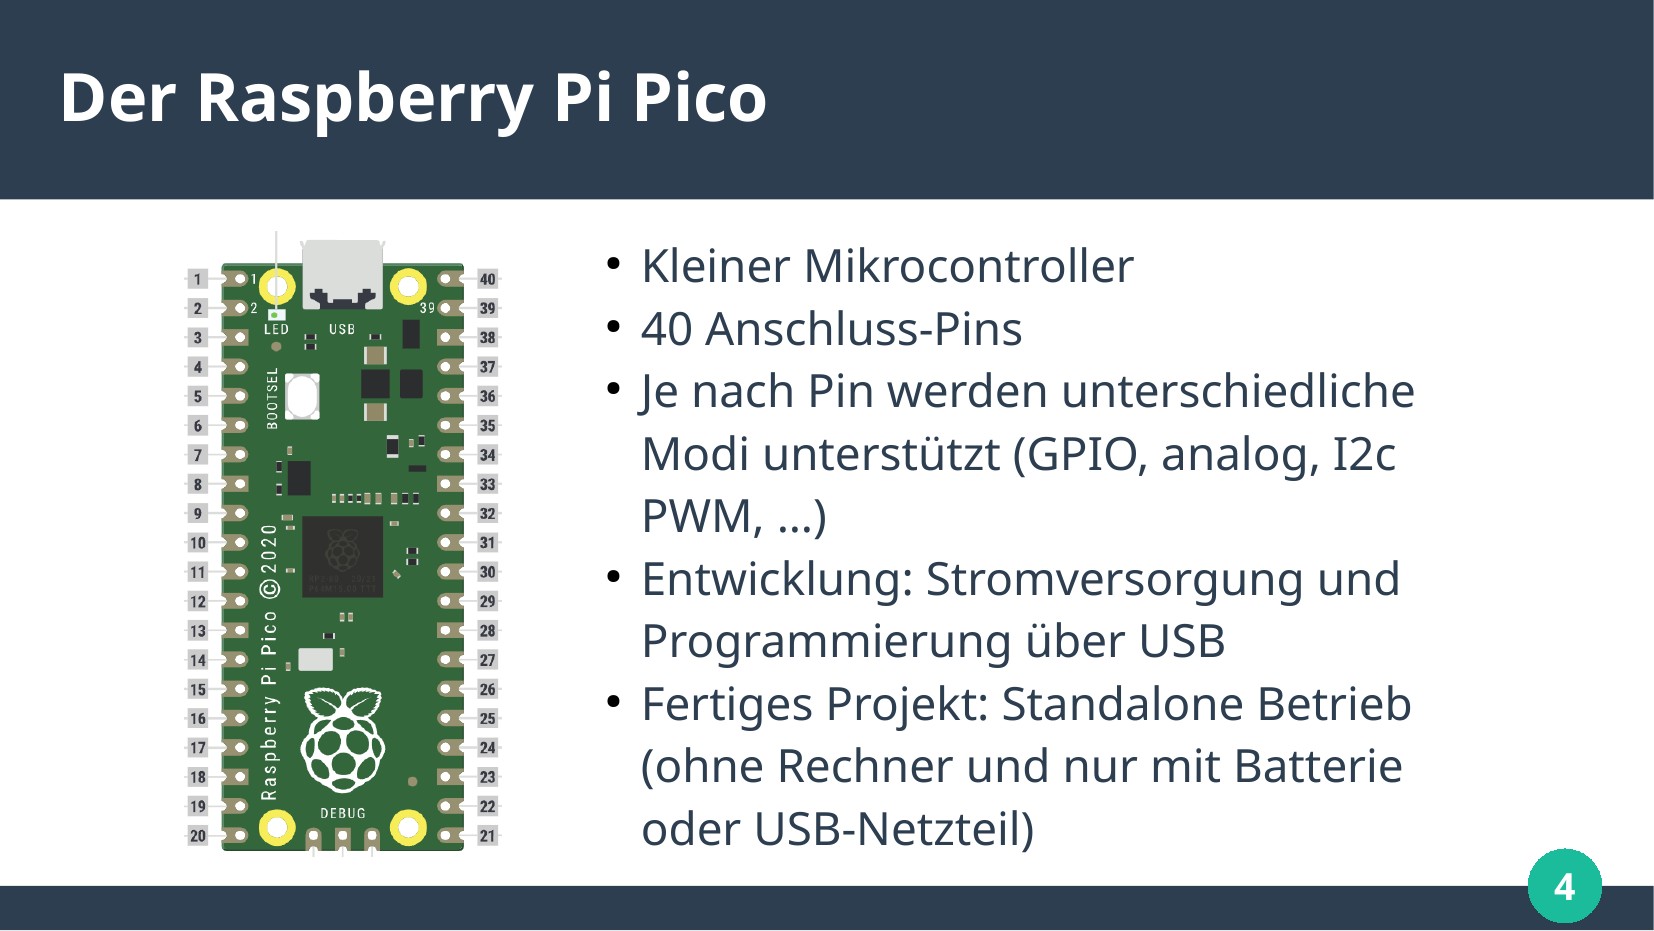

# Der Raspberry Pi Pico
Kleiner Mikrocontroller
40 Anschluss-Pins
Je nach Pin werden unterschiedliche Modi unterstützt (GPIO, analog, I2c PWM, …)
Entwicklung: Stromversorgung und Programmierung über USB
Fertiges Projekt: Standalone Betrieb (ohne Rechner und nur mit Batterie oder USB-Netzteil)
4